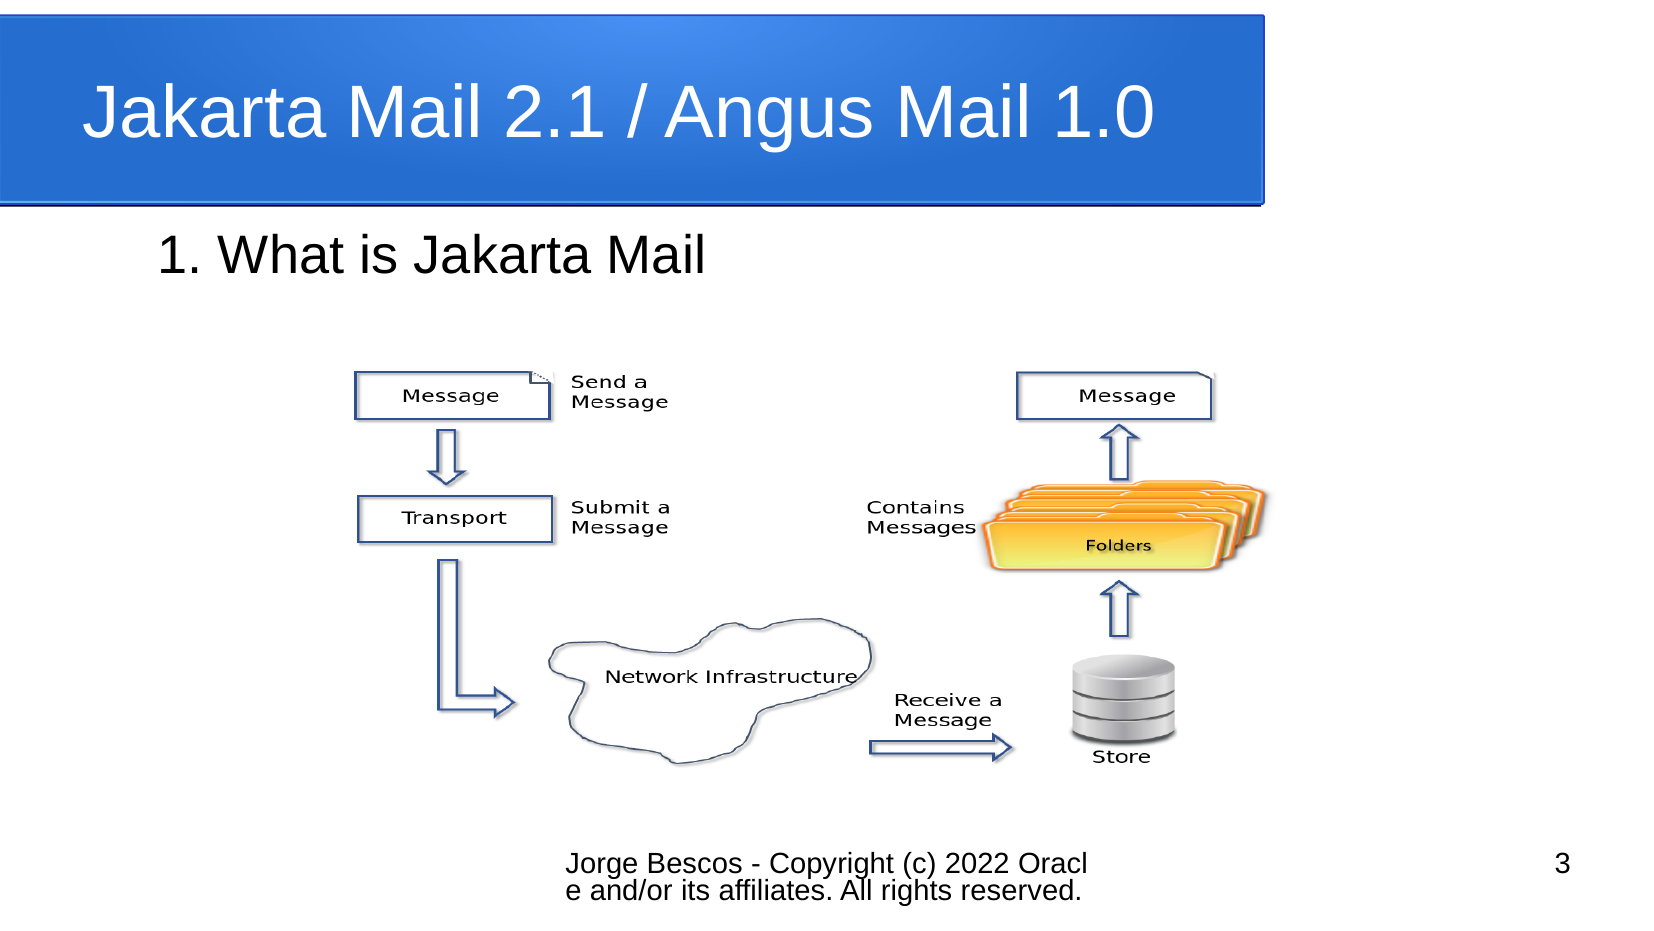

# Jakarta Mail 2.1 / Angus Mail 1.0
 1. What is Jakarta Mail
Jorge Bescos - Copyright (c) 2022 Oracle and/or its affiliates. All rights reserved.
3